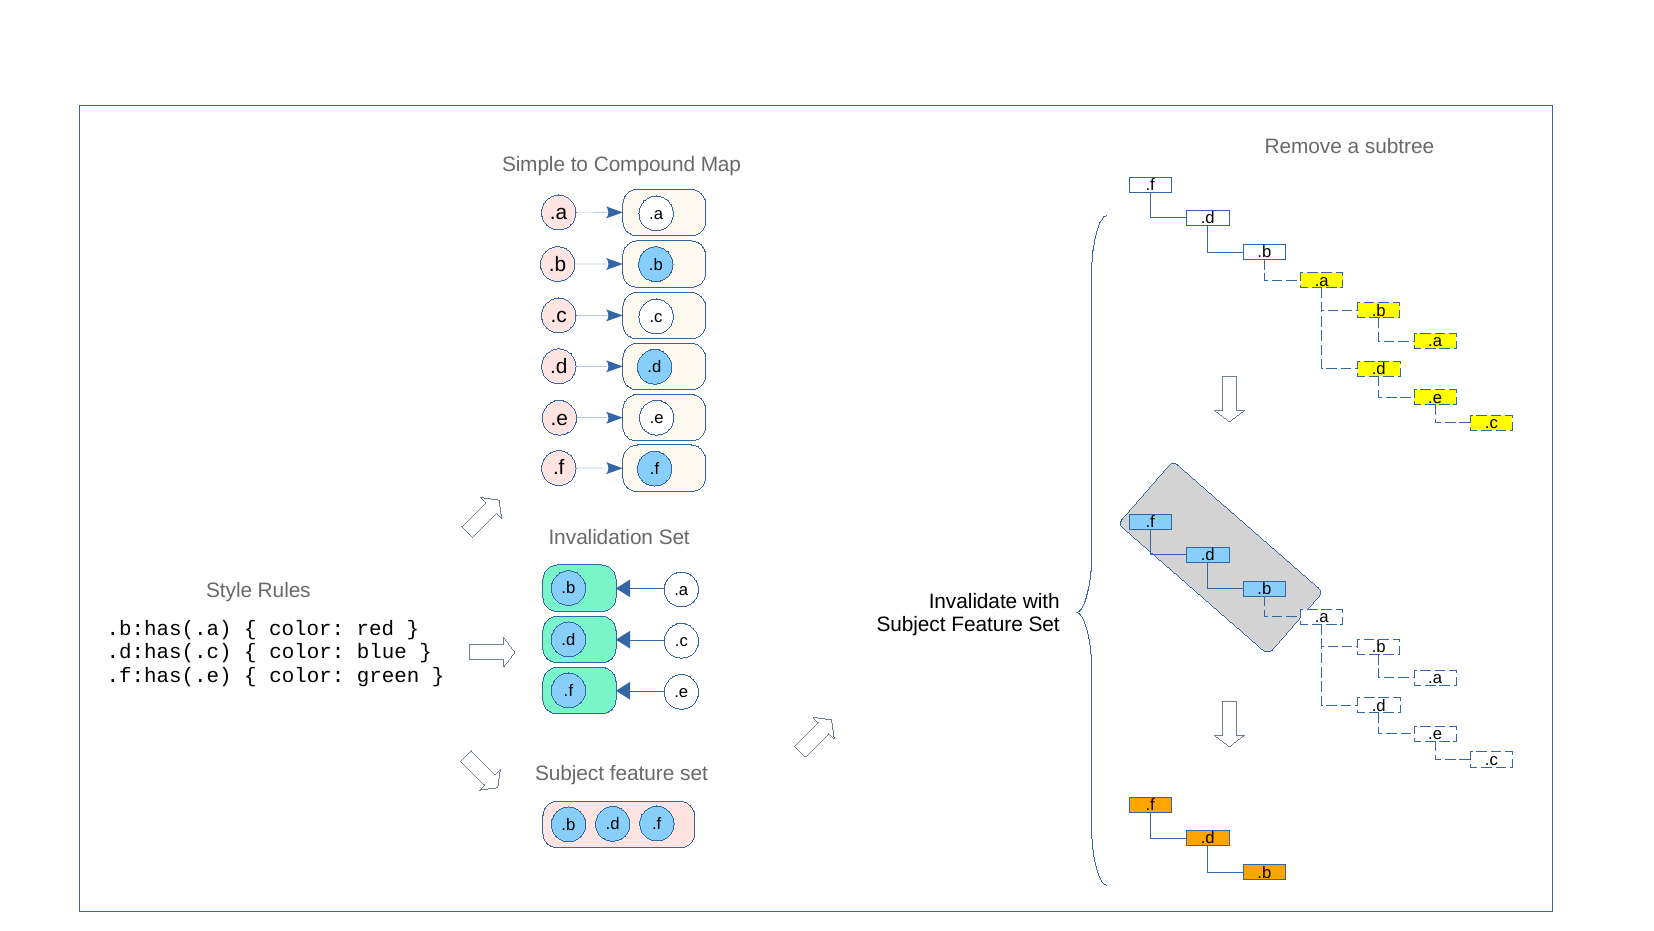

Remove a subtree
Simple to Compound Map
.f
.a
.a
.d
.b
.b
.b
.a
.c
.c
.b
.a
.d
.d
.d
.e
.e
.e
.c
.f
.f
.f
Invalidation Set
.d
Style Rules
.b
.a
.b
Invalidate with
Subject Feature Set
.b:has(.a) { color: red }
.d:has(.c) { color: blue }
.f:has(.e) { color: green }
.a
.d
.c
.b
.a
.f
.e
.d
.e
Subject feature set
.c
.f
.f
.d
.b
.d
.b